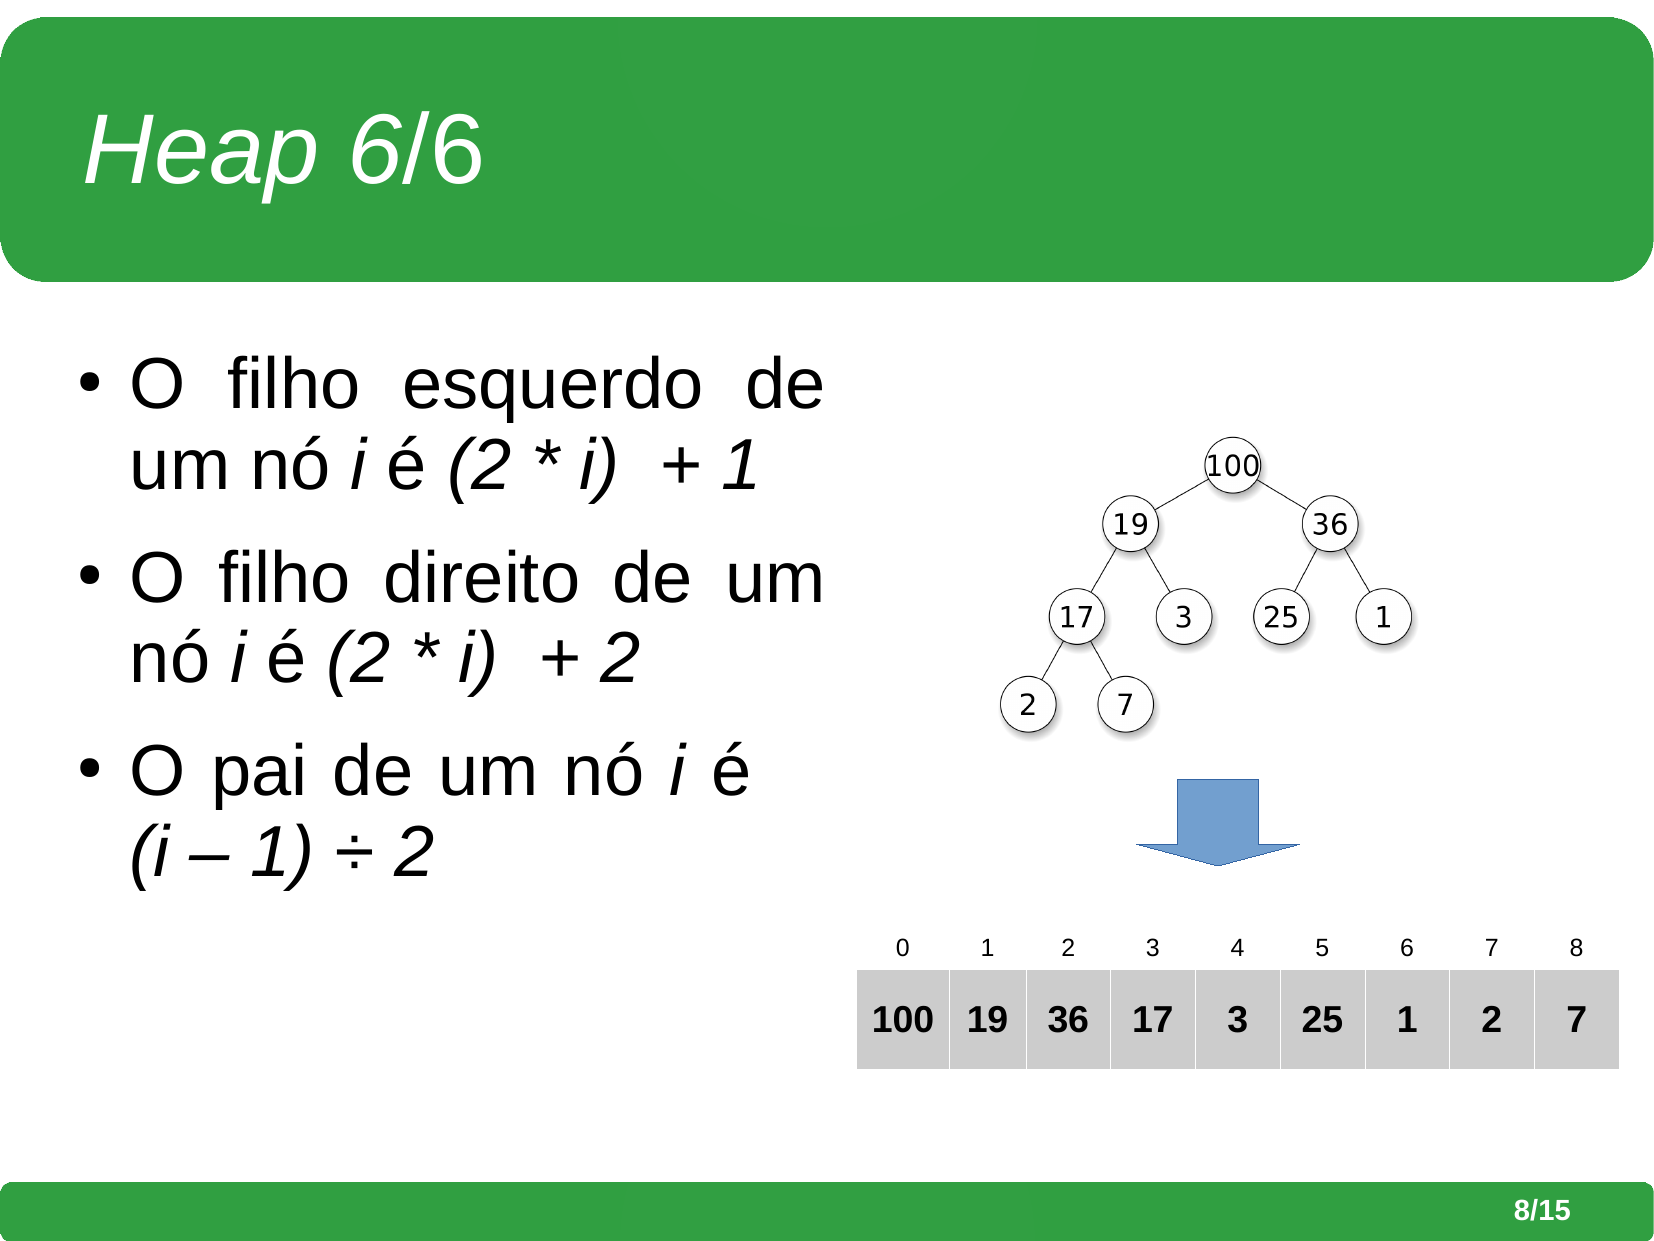

# Heap 6/6
O filho esquerdo de um nó i é (2 * i) + 1
O filho direito de um nó i é (2 * i) + 2
O pai de um nó i é (i – 1) ÷ 2
| 0 | 1 | 2 | 3 | 4 | 5 | 6 | 7 | 8 |
| --- | --- | --- | --- | --- | --- | --- | --- | --- |
| 100 | 19 | 36 | 17 | 3 | 25 | 1 | 2 | 7 |
8